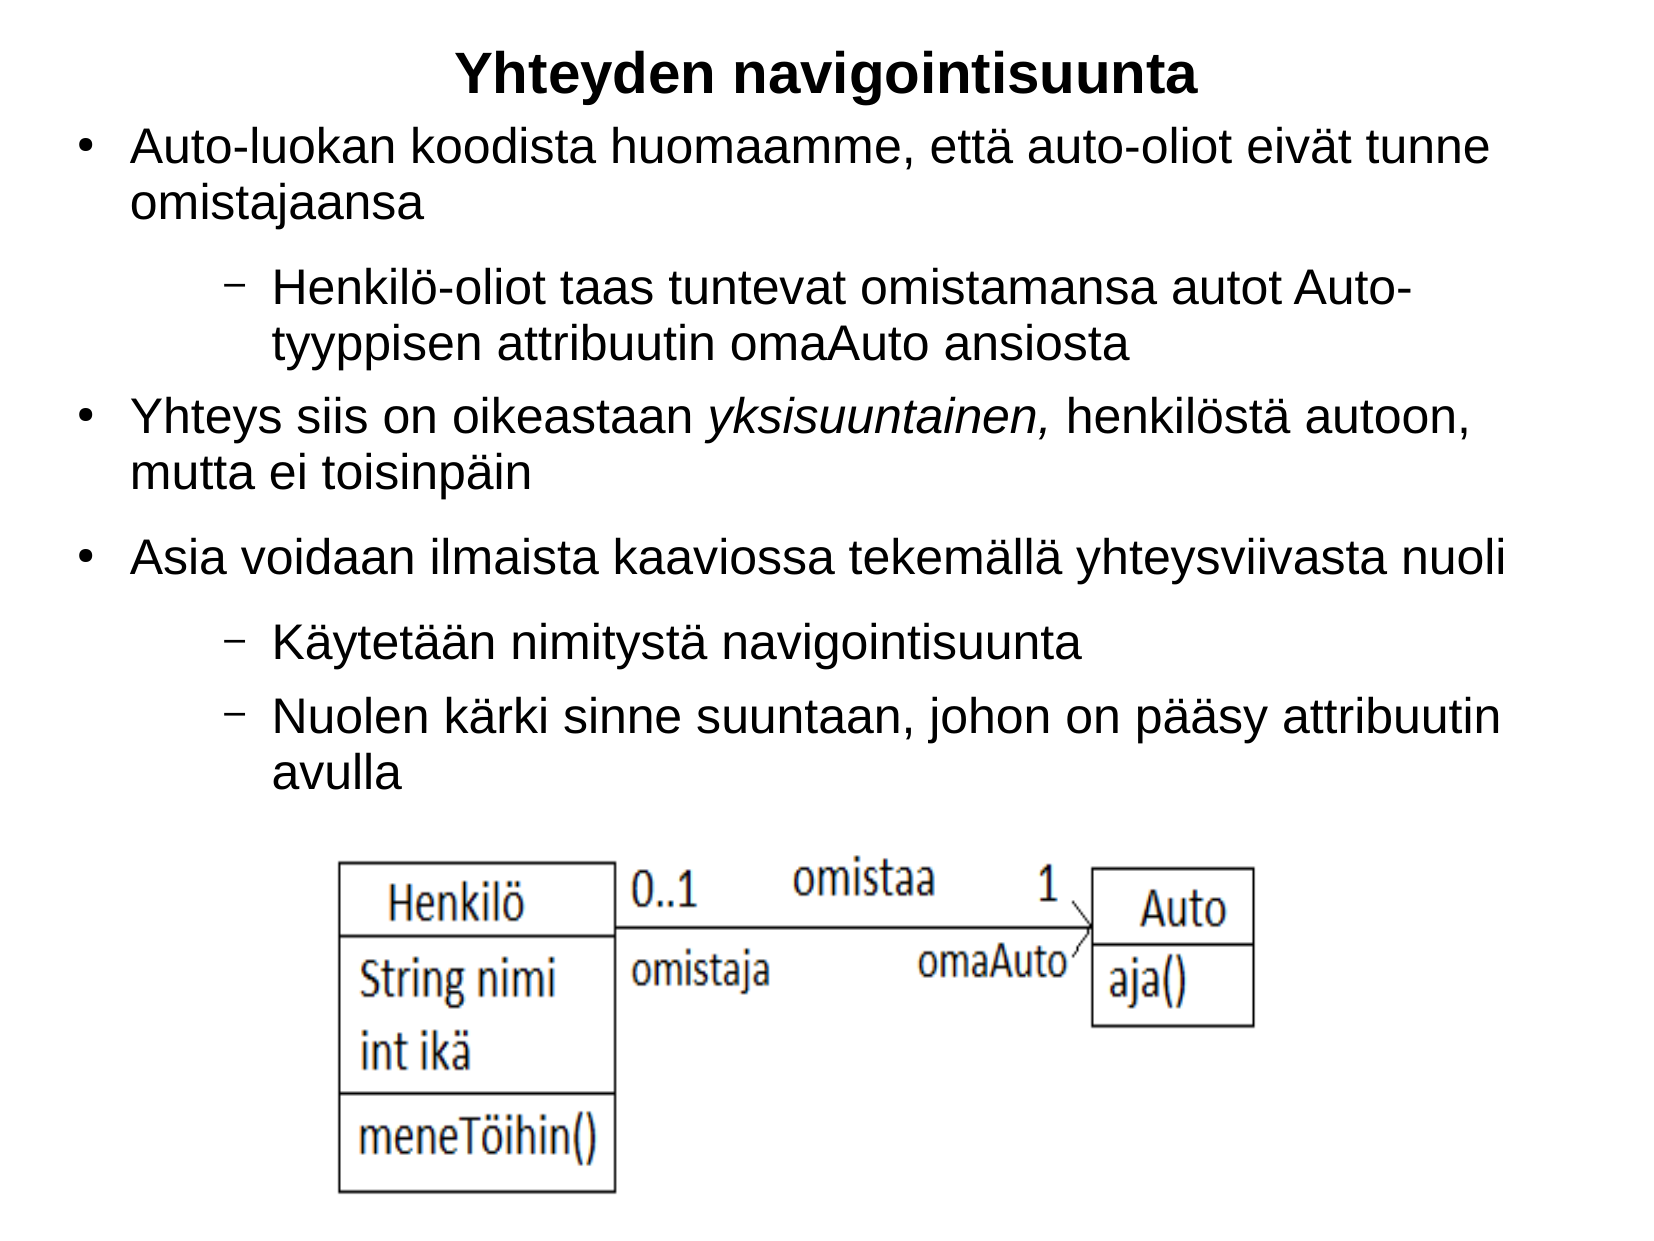

# Yhteyden navigointisuunta
Auto-luokan koodista huomaamme, että auto-oliot eivät tunne omistajaansa
Henkilö-oliot taas tuntevat omistamansa autot Auto-tyyppisen attribuutin omaAuto ansiosta
Yhteys siis on oikeastaan yksisuuntainen, henkilöstä autoon, mutta ei toisinpäin
Asia voidaan ilmaista kaaviossa tekemällä yhteysviivasta nuoli
Käytetään nimitystä navigointisuunta
Nuolen kärki sinne suuntaan, johon on pääsy attribuutin avulla